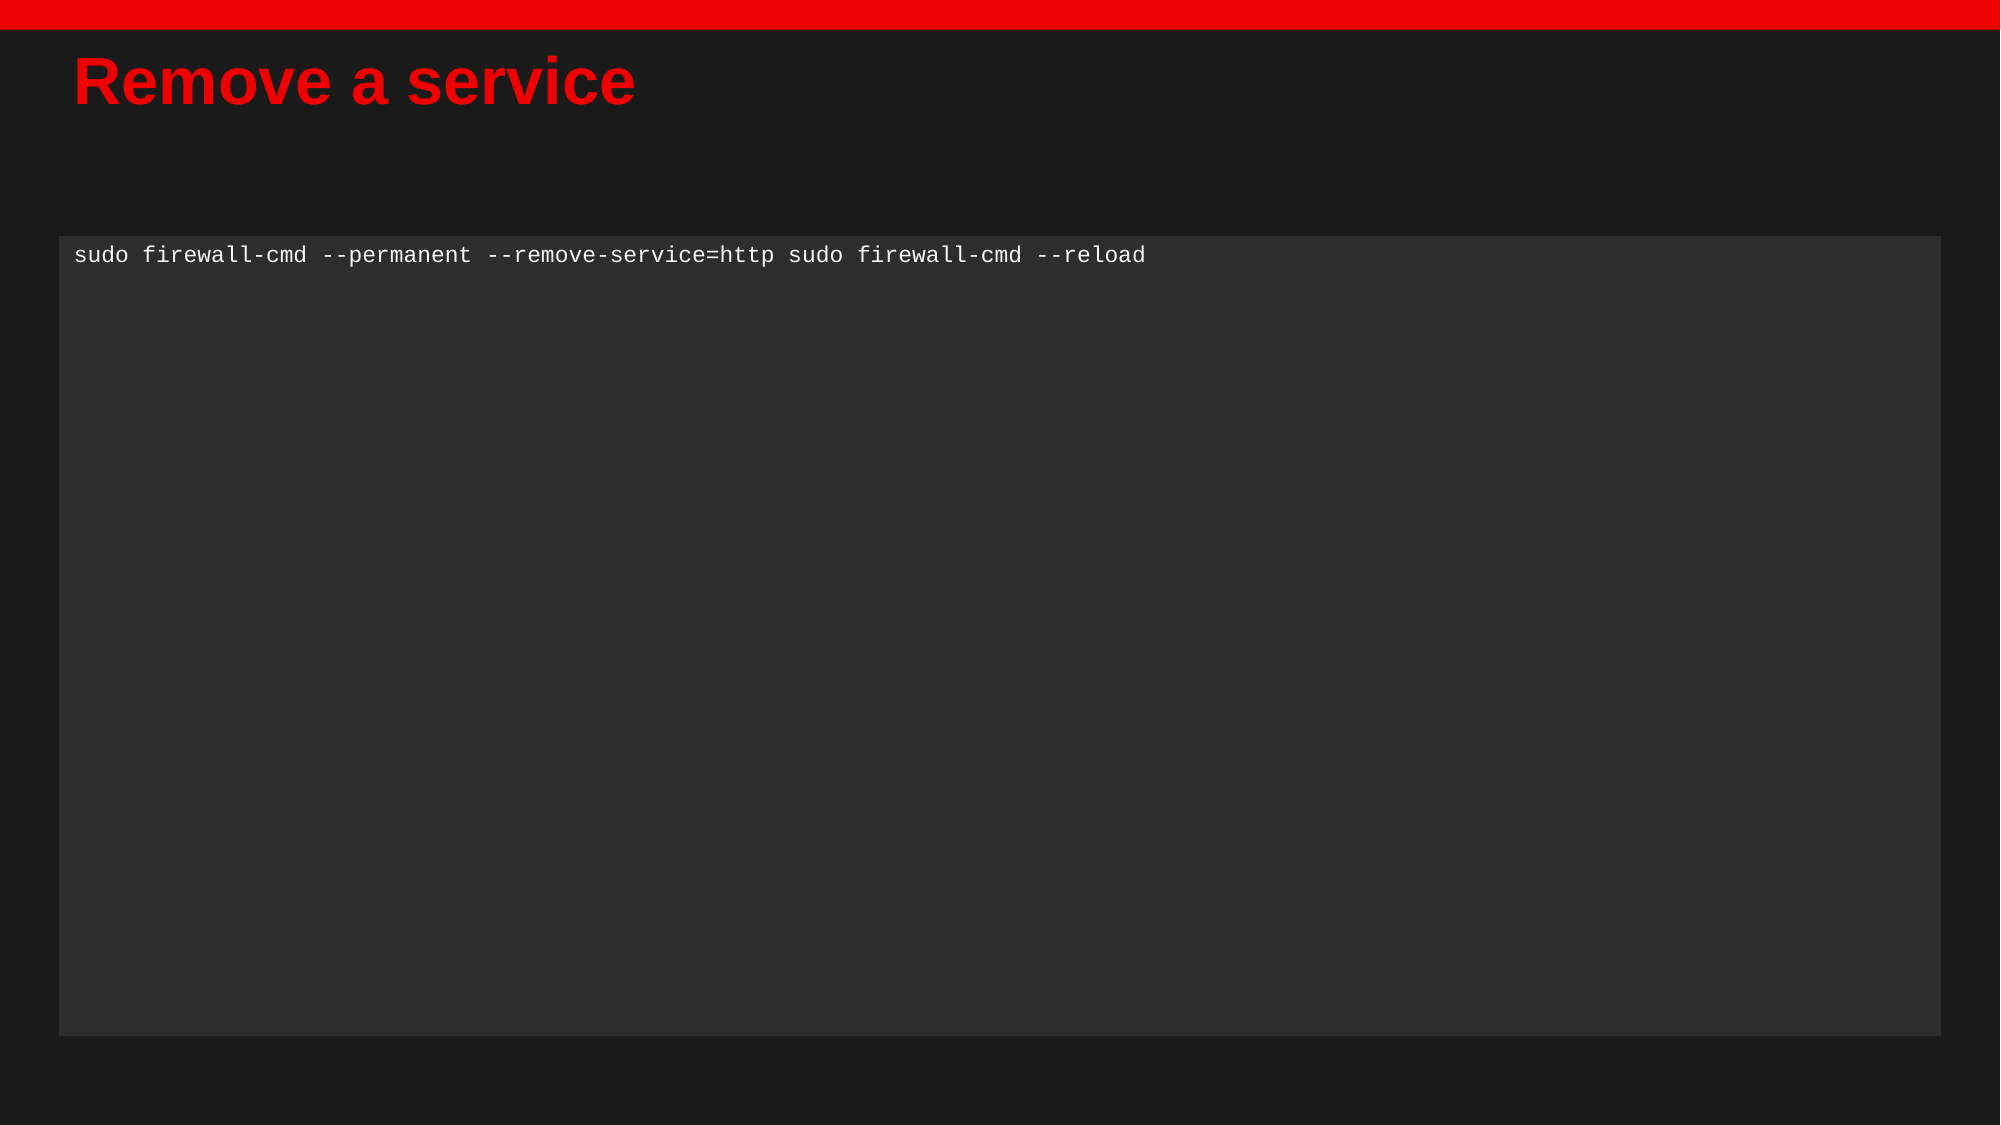

Remove a service
sudo firewall-cmd --permanent --remove-service=http sudo firewall-cmd --reload